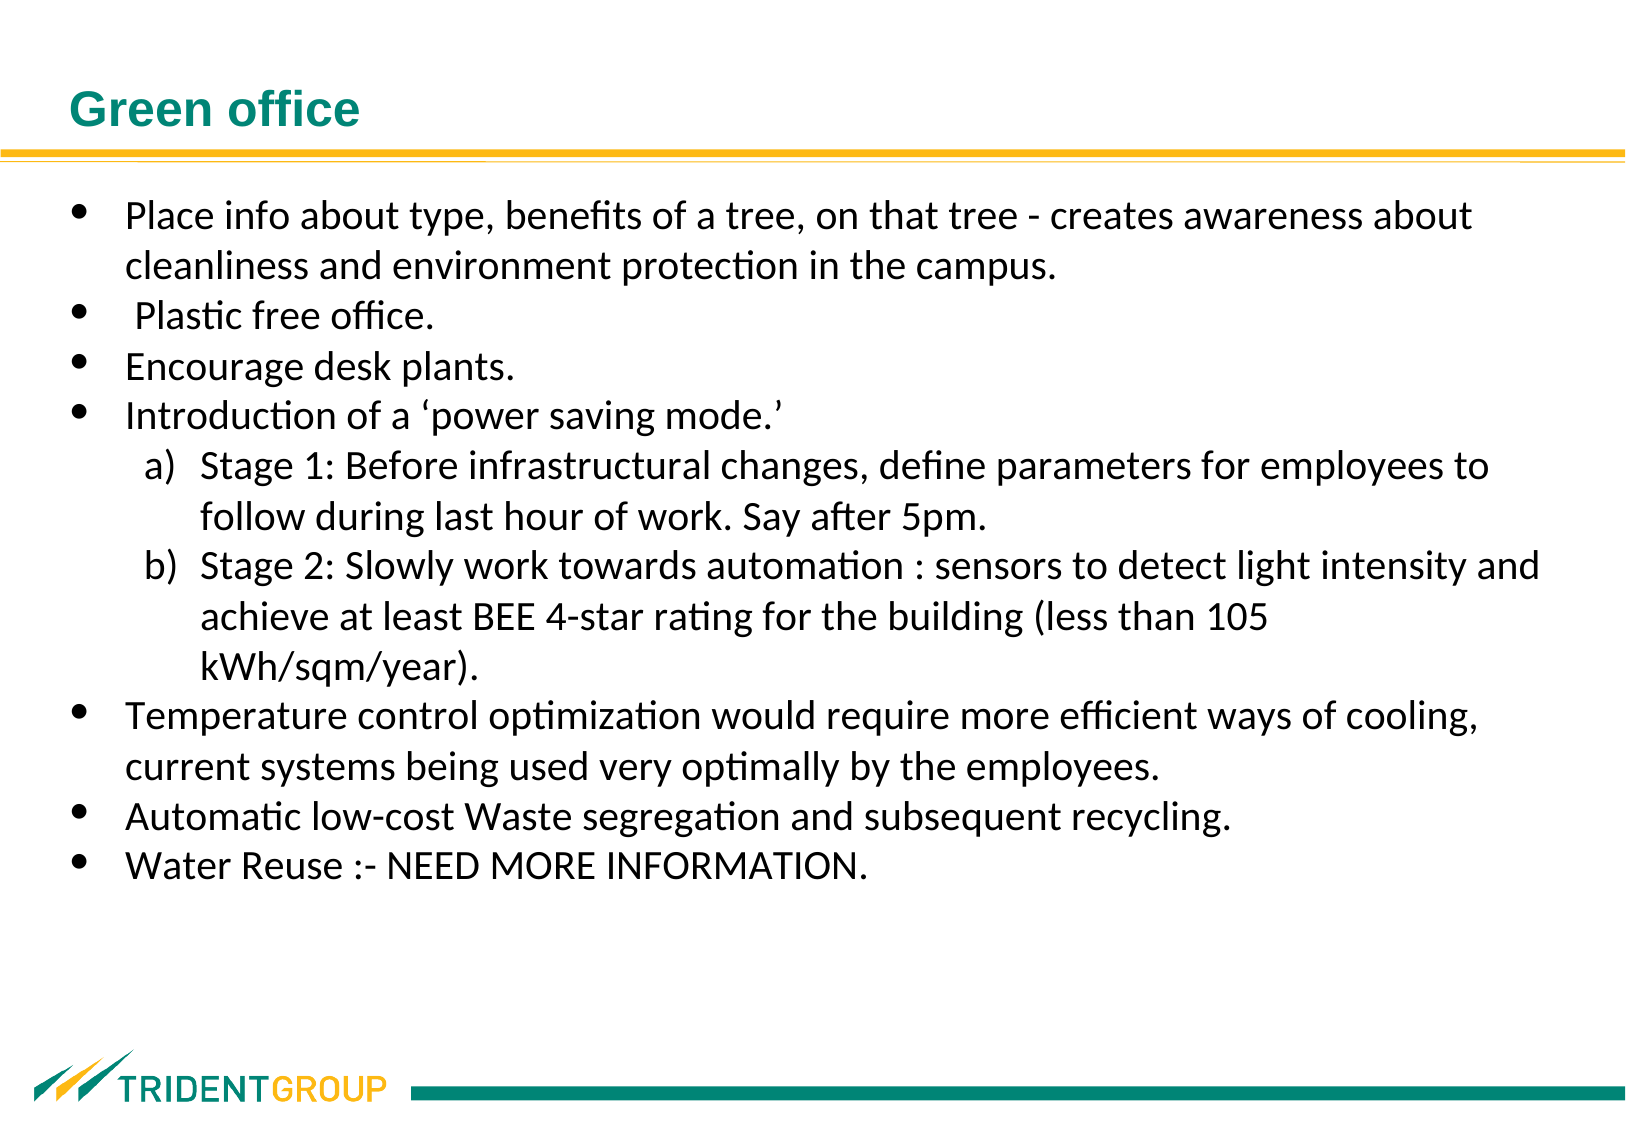

# Green office
Place info about type, benefits of a tree, on that tree - creates awareness about cleanliness and environment protection in the campus.
 Plastic free office.
Encourage desk plants.
Introduction of a ‘power saving mode.’
Stage 1: Before infrastructural changes, define parameters for employees to follow during last hour of work. Say after 5pm.
Stage 2: Slowly work towards automation : sensors to detect light intensity and achieve at least BEE 4-star rating for the building (less than 105 kWh/sqm/year).
Temperature control optimization would require more efficient ways of cooling, current systems being used very optimally by the employees.
Automatic low-cost Waste segregation and subsequent recycling.
Water Reuse :- NEED MORE INFORMATION.